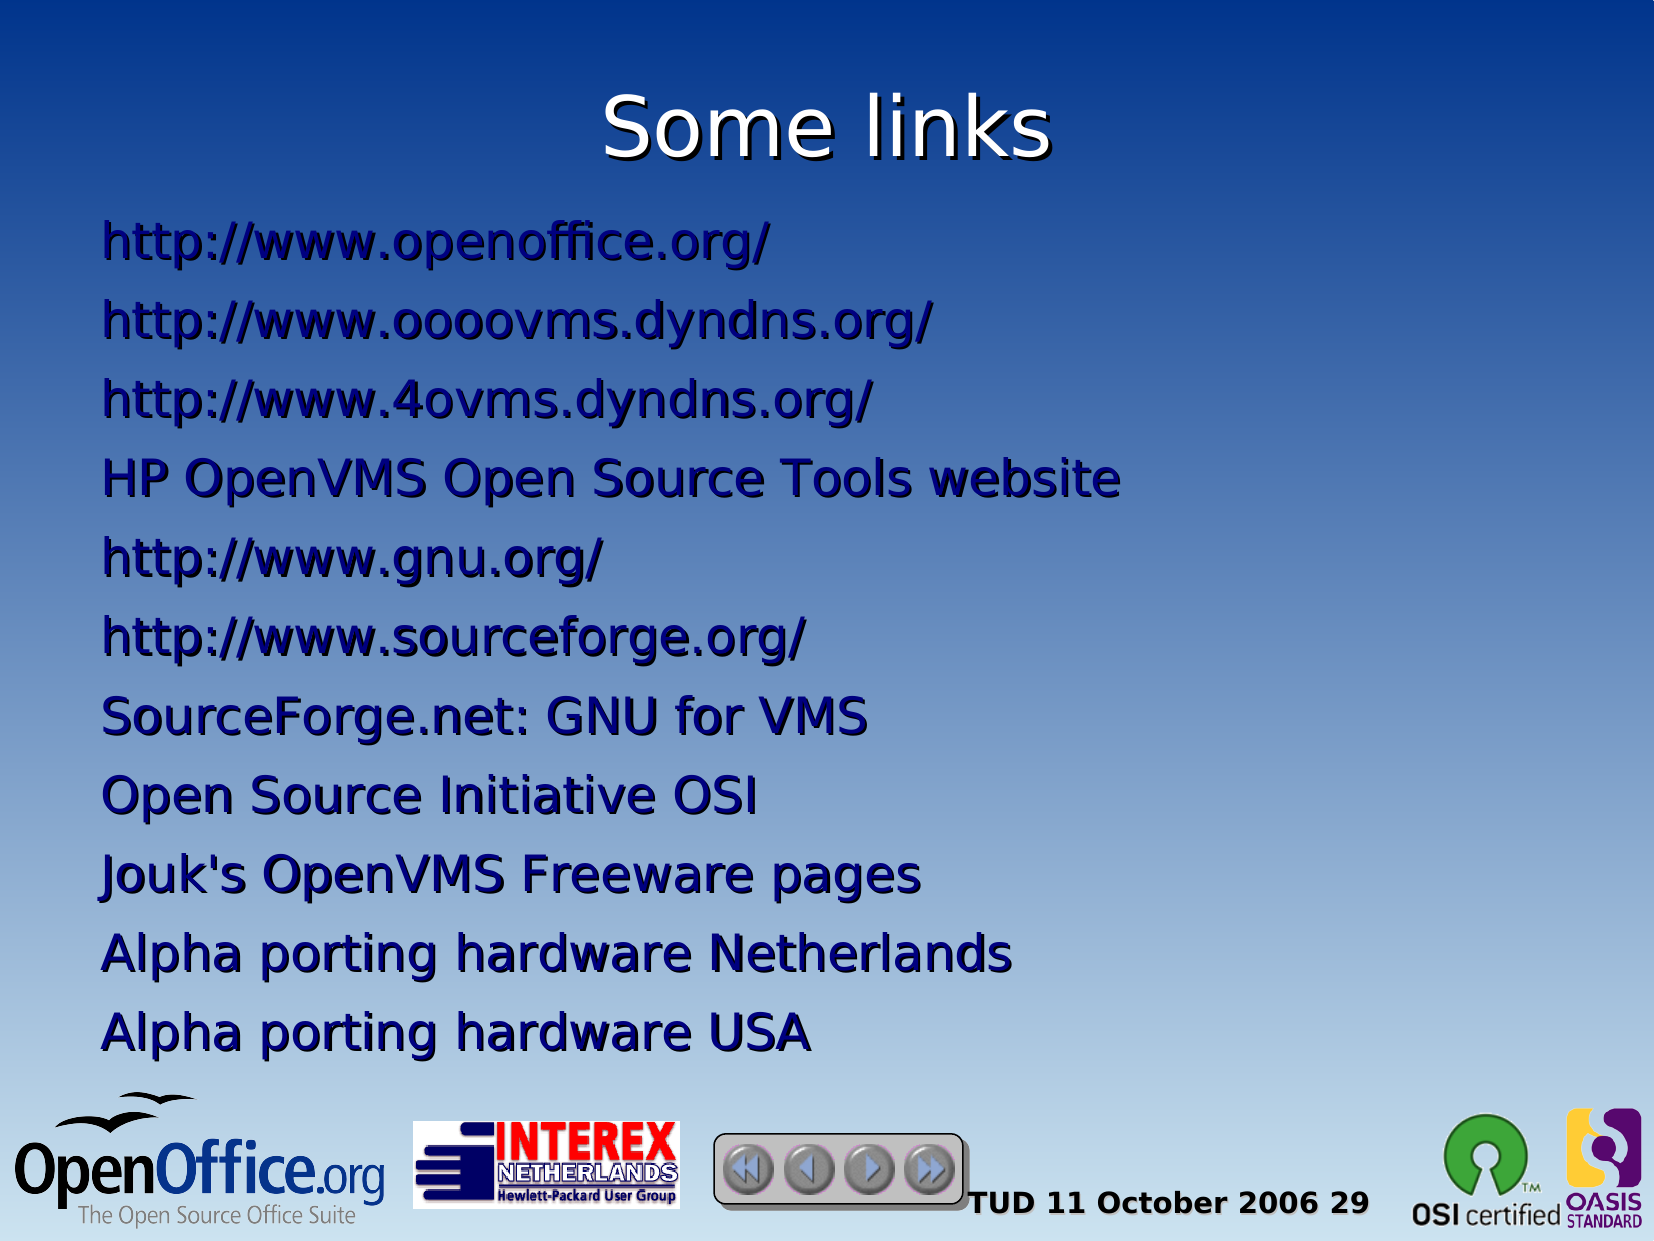

# Some links
http://www.openoffice.org/
http://www.oooovms.dyndns.org/
http://www.4ovms.dyndns.org/
HP OpenVMS Open Source Tools website
http://www.gnu.org/
http://www.sourceforge.org/
SourceForge.net: GNU for VMS
Open Source Initiative OSI
Jouk's OpenVMS Freeware pages
Alpha porting hardware Netherlands
Alpha porting hardware USA
TUD 11 October 2006